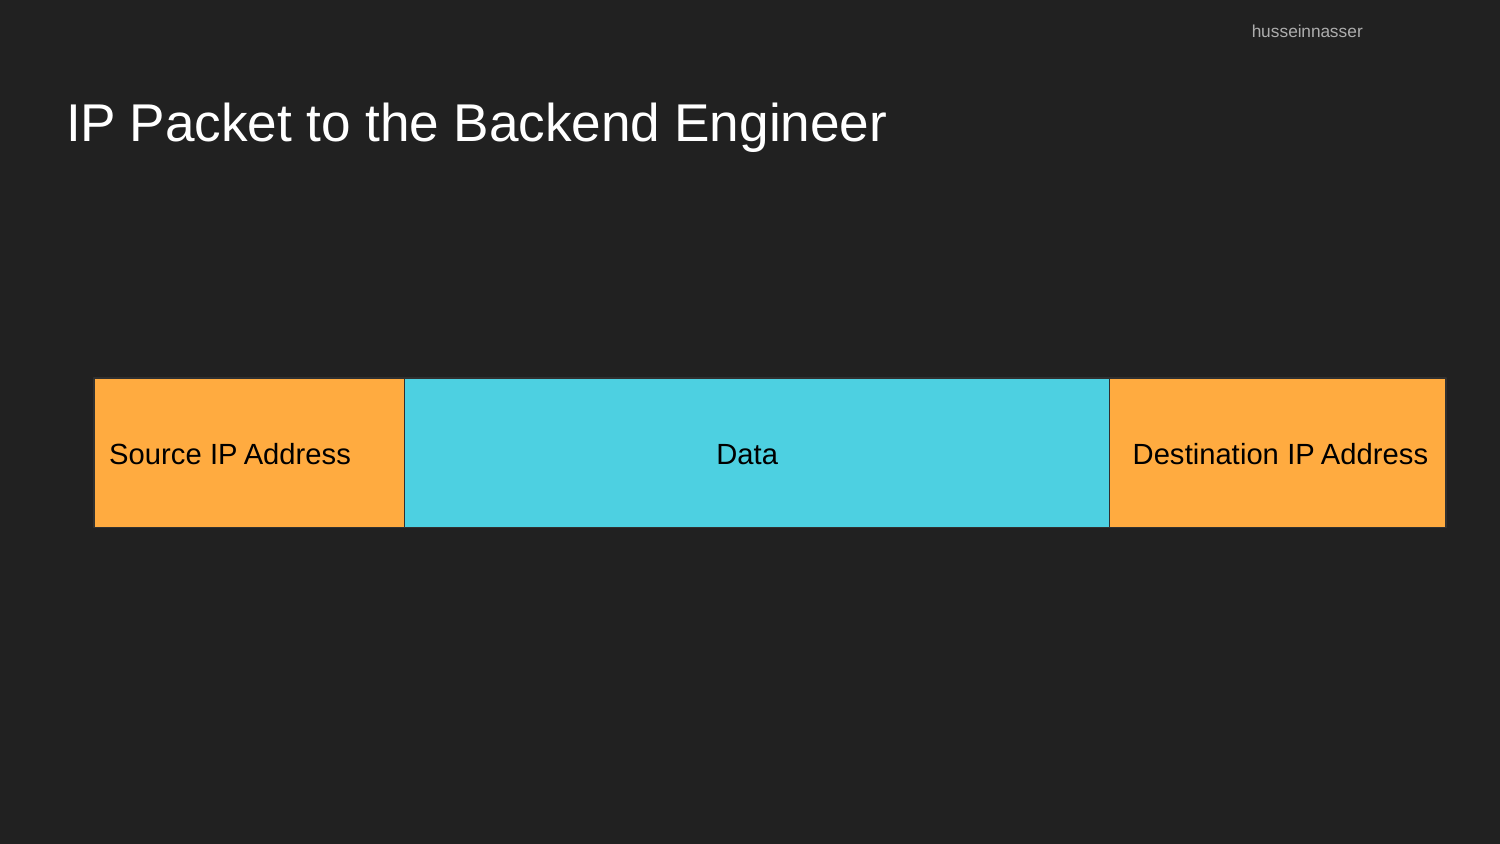

husseinnasser
# IP Packet to the Backend Engineer
Source IP Address
 Data
Destination IP Address